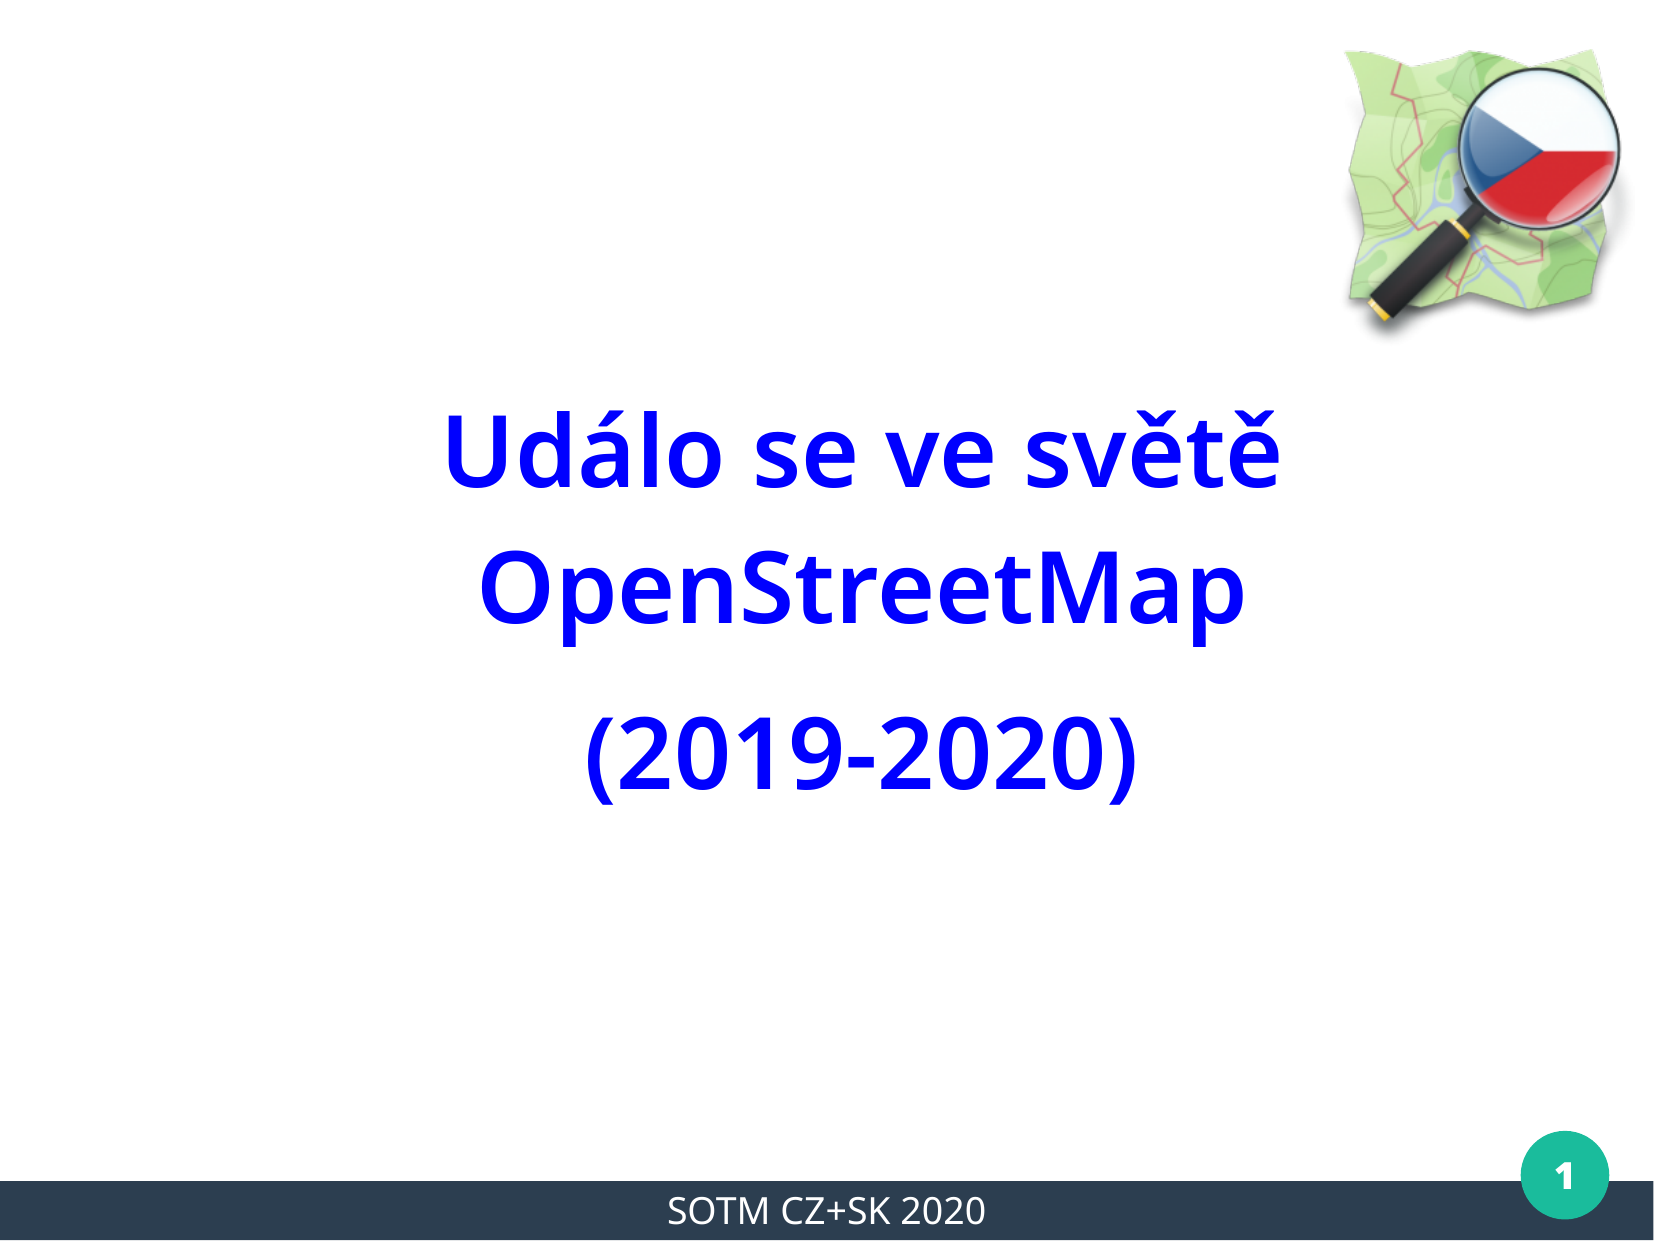

# Událo se ve světě OpenStreetMap
(2019-2020)
1
SOTM CZ+SK 2020